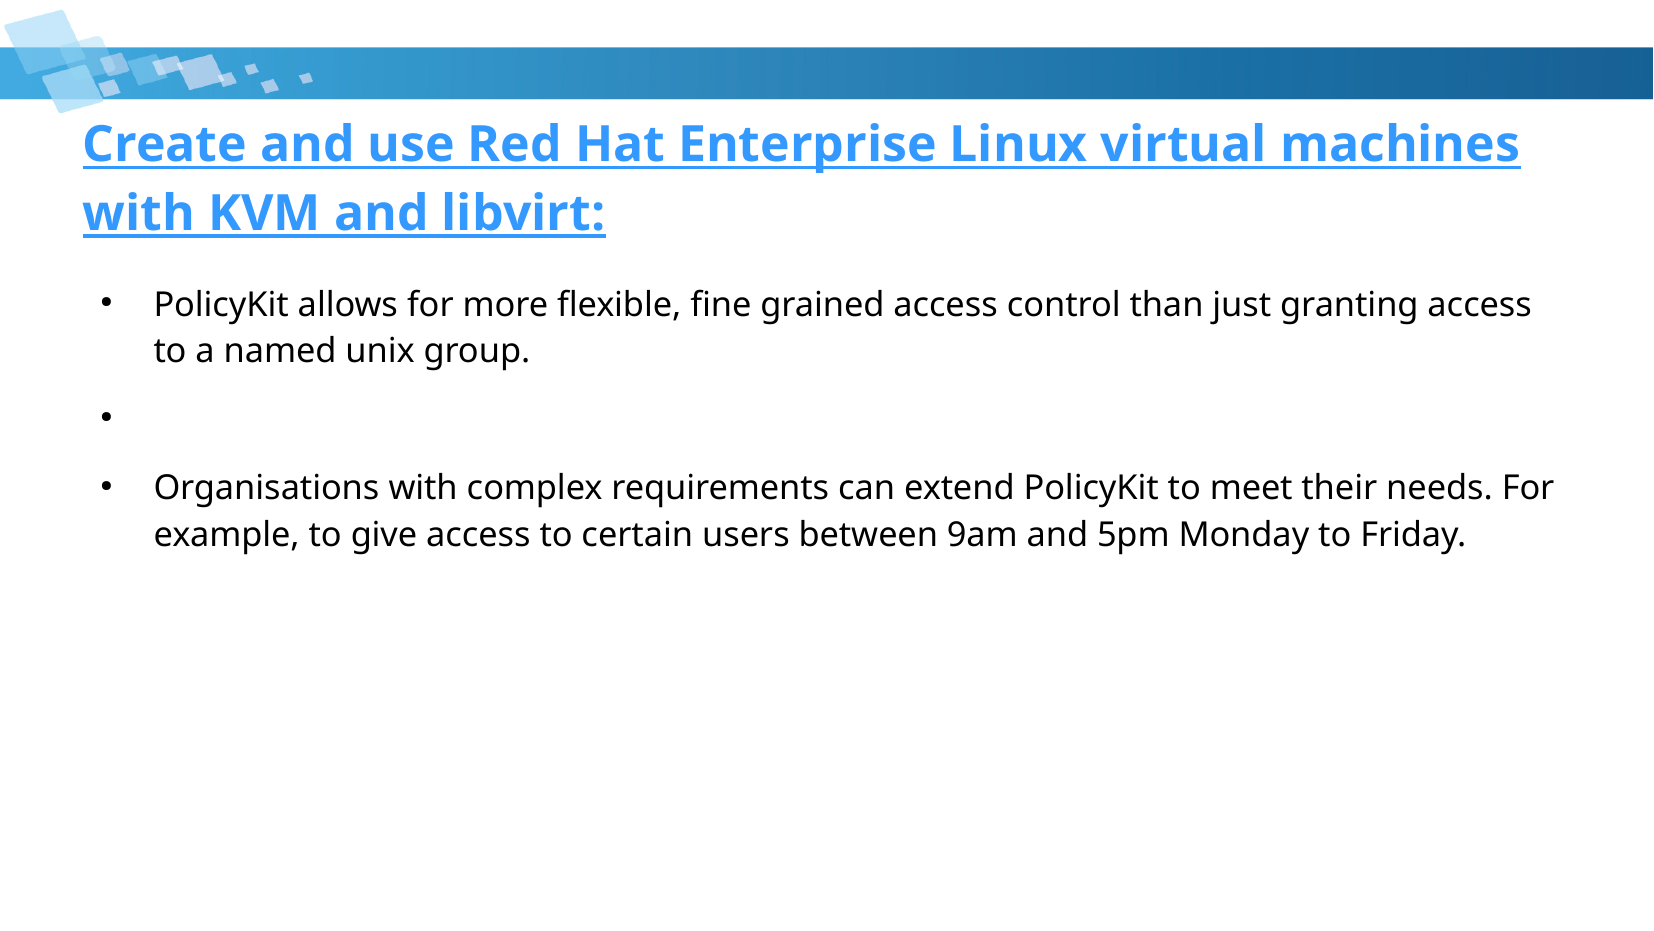

# Create and use Red Hat Enterprise Linux virtual machines with KVM and libvirt:
PolicyKit allows for more flexible, fine grained access control than just granting access to a named unix group.
Organisations with complex requirements can extend PolicyKit to meet their needs. For example, to give access to certain users between 9am and 5pm Monday to Friday.